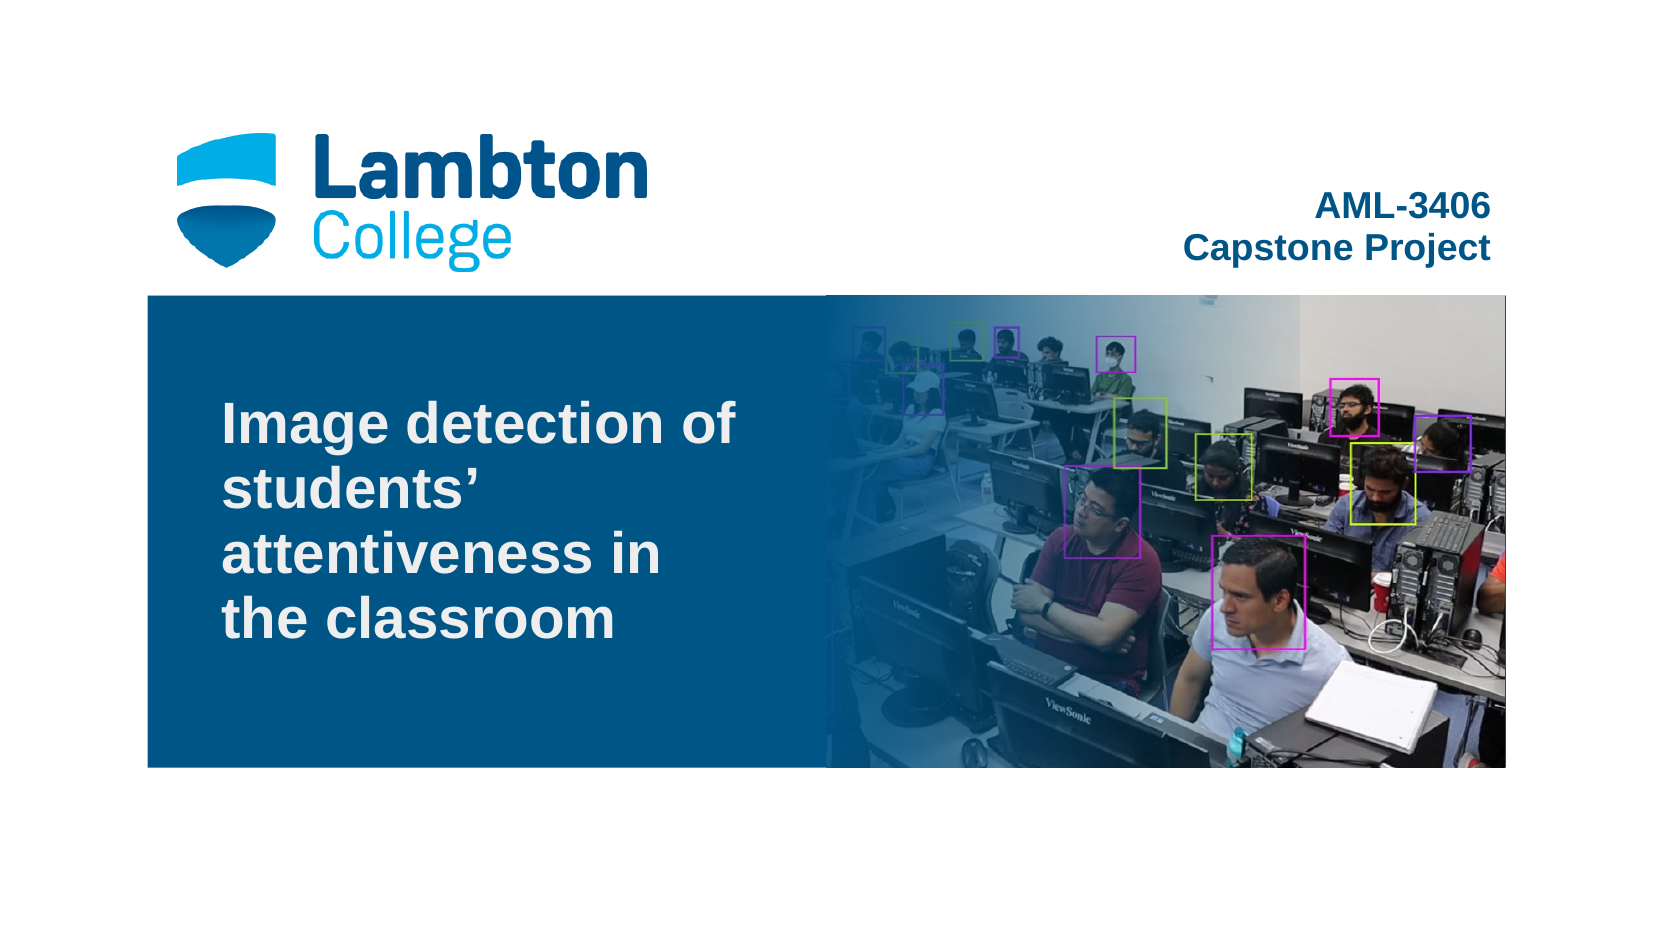

AML-3406
Capstone Project
Image detection of students’ attentiveness in the classroom